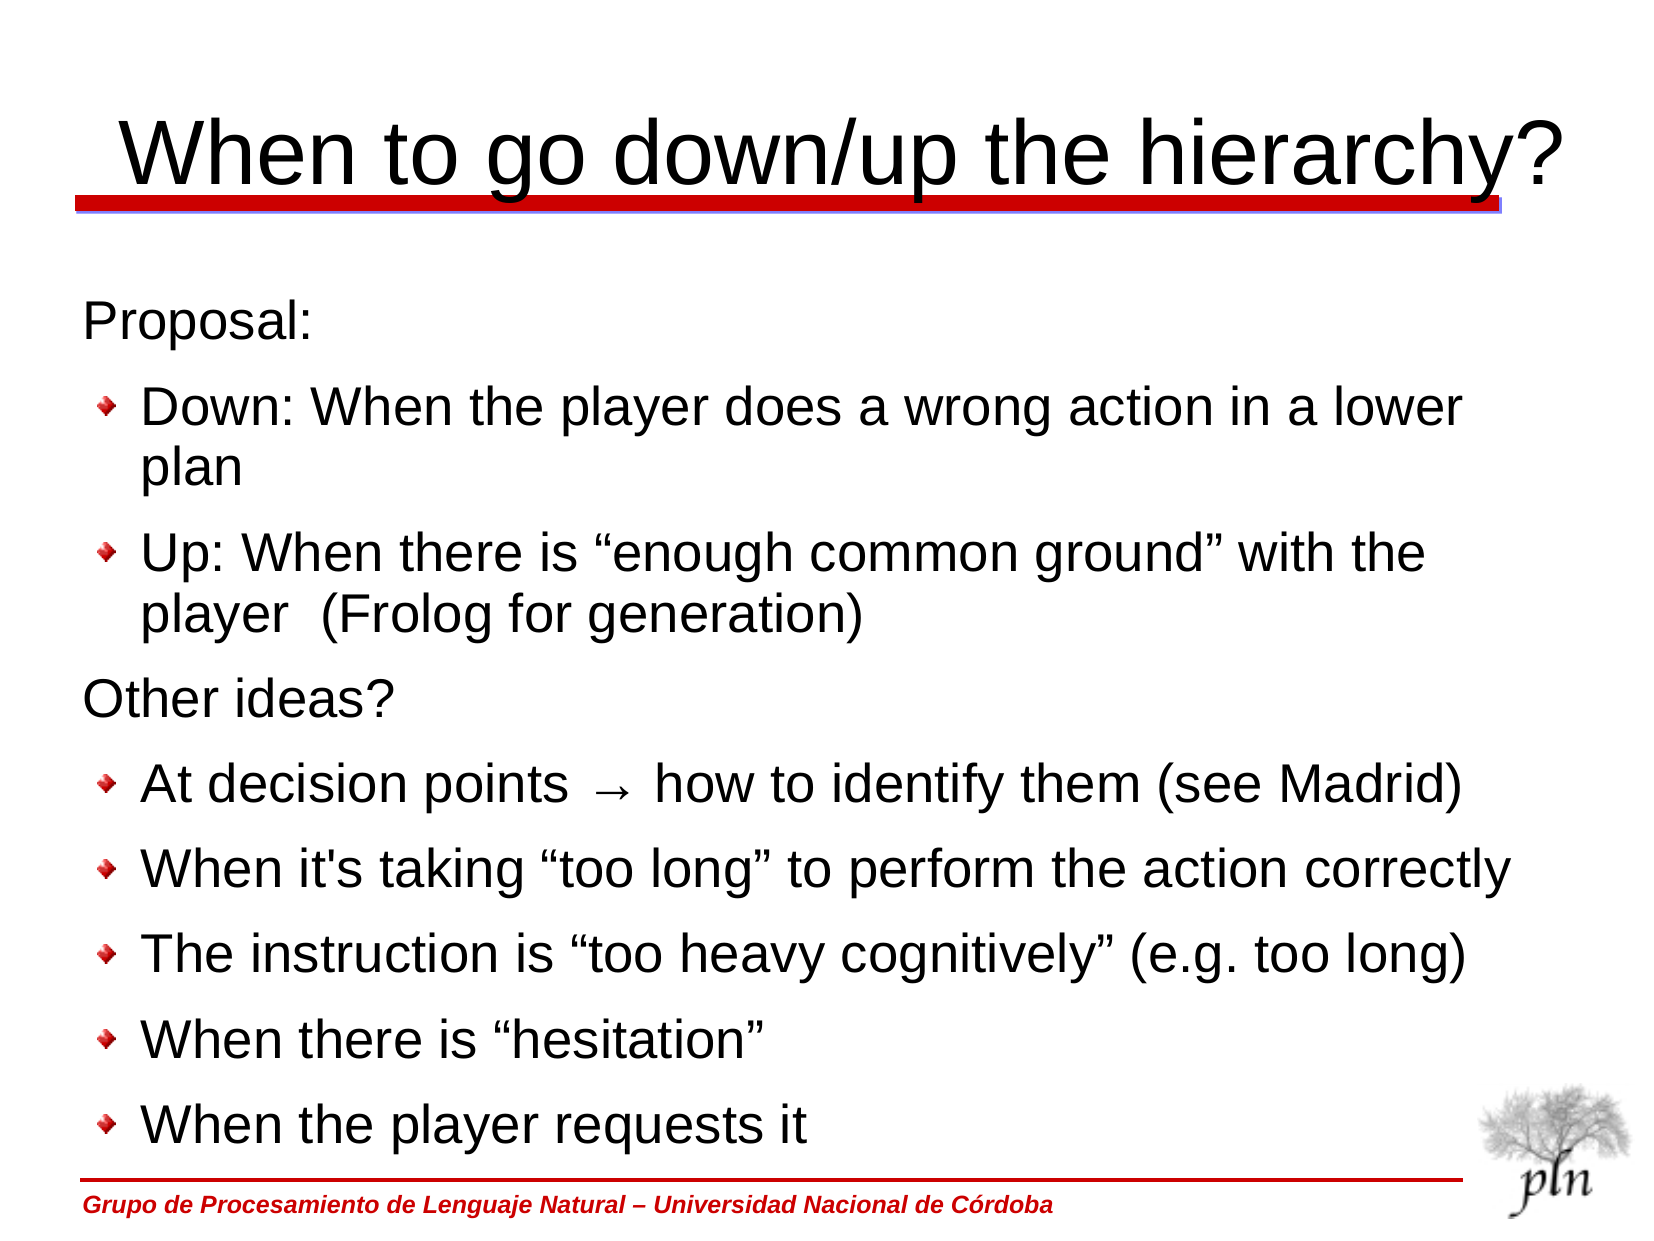

# When to go down/up the hierarchy?
Proposal:
Down: When the player does a wrong action in a lower plan
Up: When there is “enough common ground” with the player (Frolog for generation)
Other ideas?
At decision points → how to identify them (see Madrid)
When it's taking “too long” to perform the action correctly
The instruction is “too heavy cognitively” (e.g. too long)
When there is “hesitation”
When the player requests it